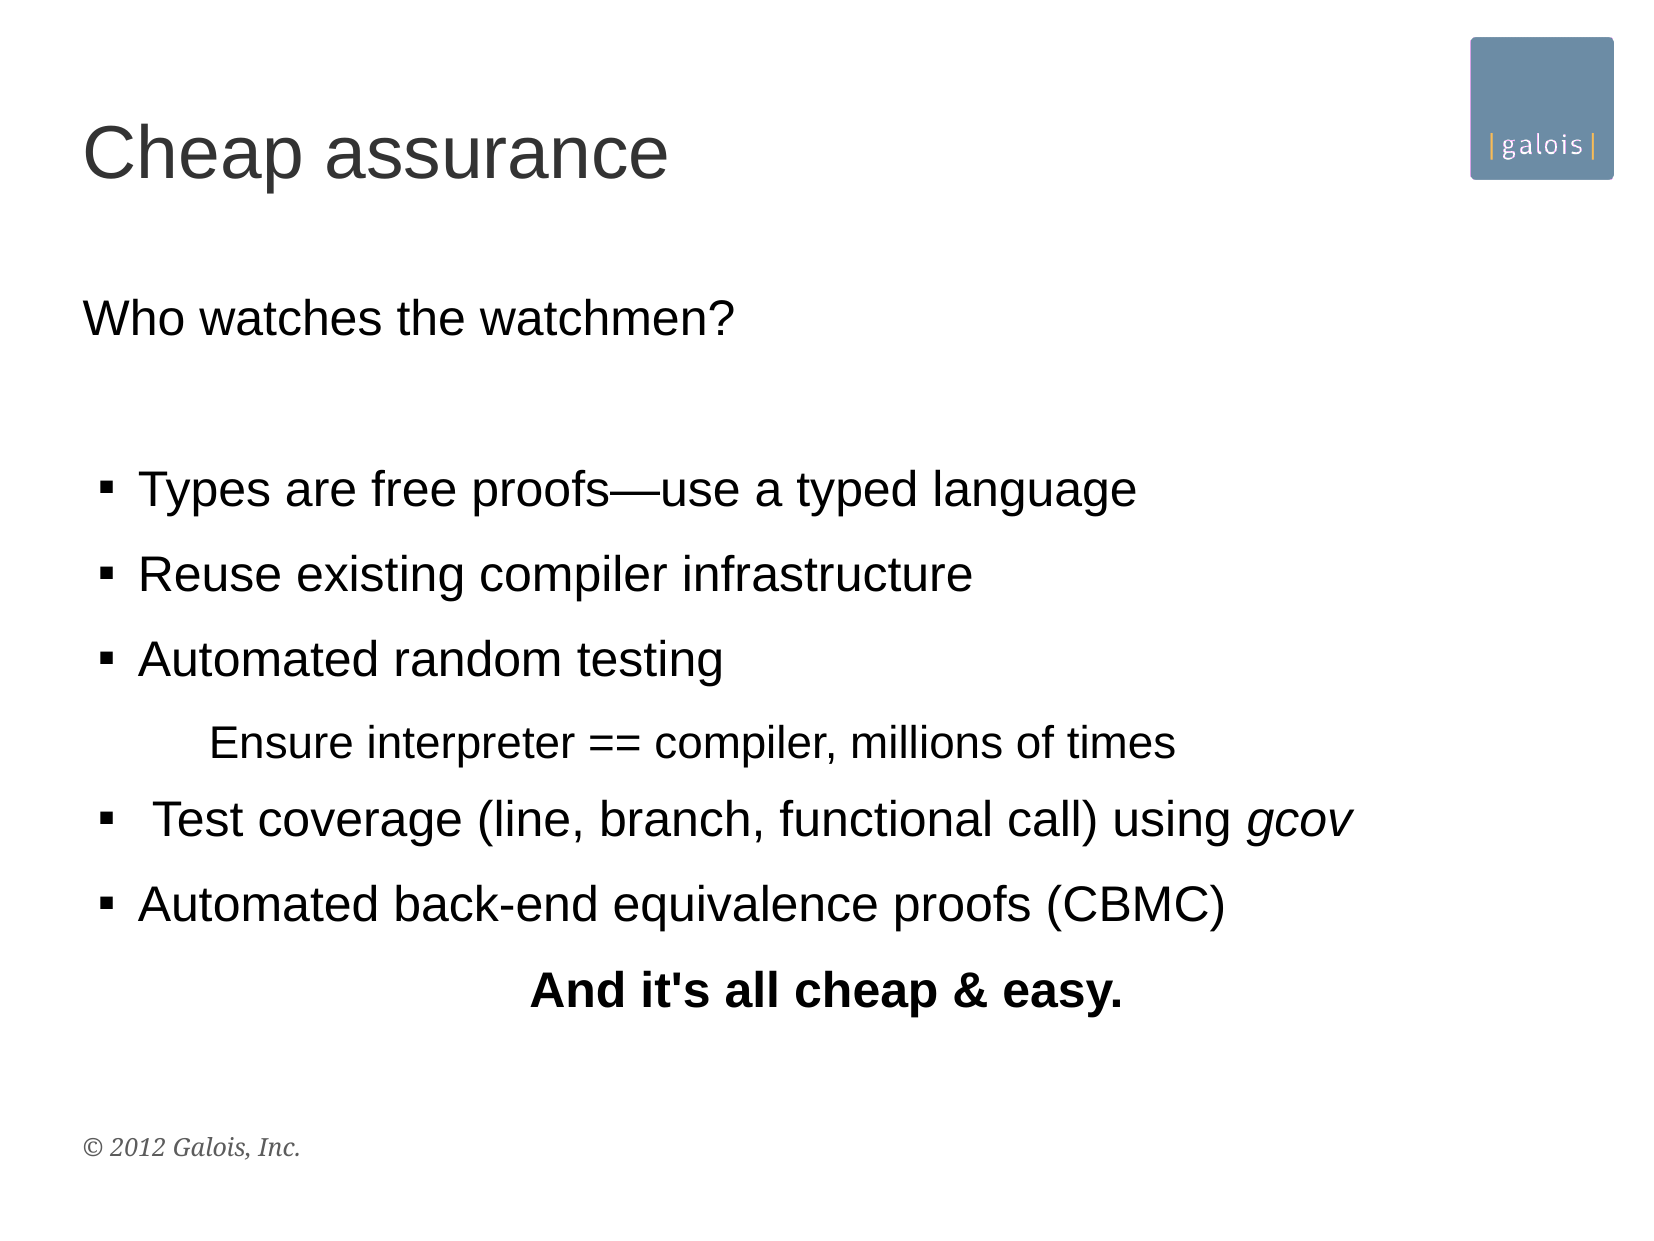

# Cheap assurance
Who watches the watchmen?
Types are free proofs—use a typed language
Reuse existing compiler infrastructure
Automated random testing
Ensure interpreter == compiler, millions of times
 Test coverage (line, branch, functional call) using gcov
Automated back-end equivalence proofs (CBMC)
And it's all cheap & easy.